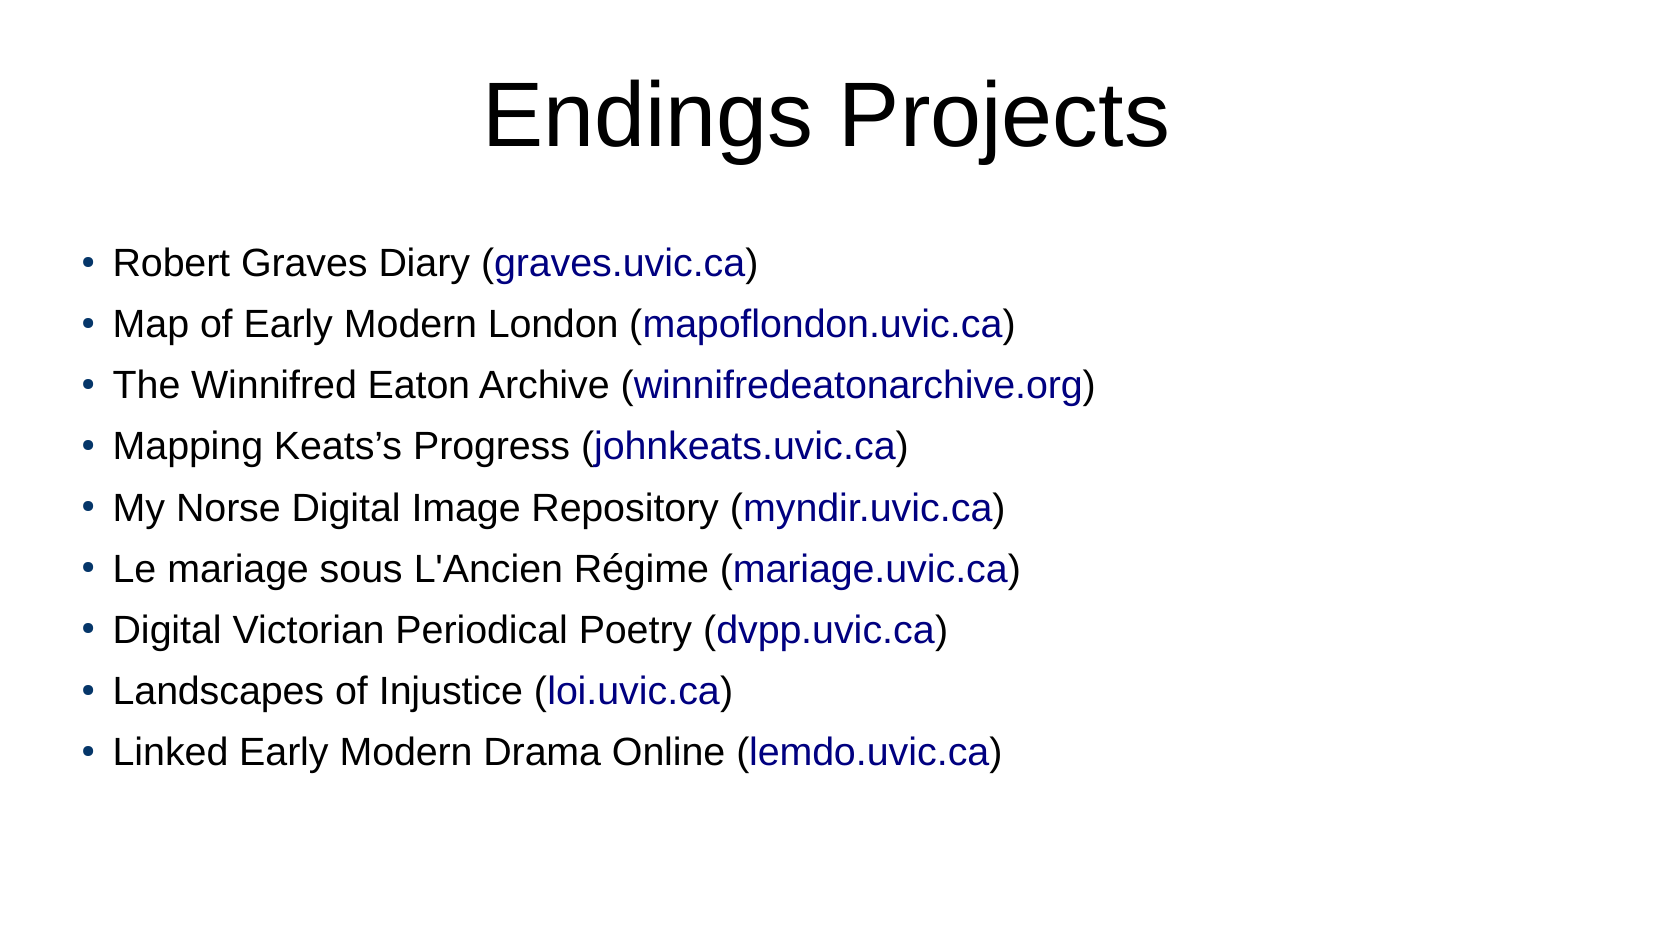

# Endings Projects
Robert Graves Diary (graves.uvic.ca)
Map of Early Modern London (mapoflondon.uvic.ca)
The Winnifred Eaton Archive (winnifredeatonarchive.org)
Mapping Keats’s Progress (johnkeats.uvic.ca)
My Norse Digital Image Repository (myndir.uvic.ca)
Le mariage sous L'Ancien Régime (mariage.uvic.ca)
Digital Victorian Periodical Poetry (dvpp.uvic.ca)
Landscapes of Injustice (loi.uvic.ca)
Linked Early Modern Drama Online (lemdo.uvic.ca)